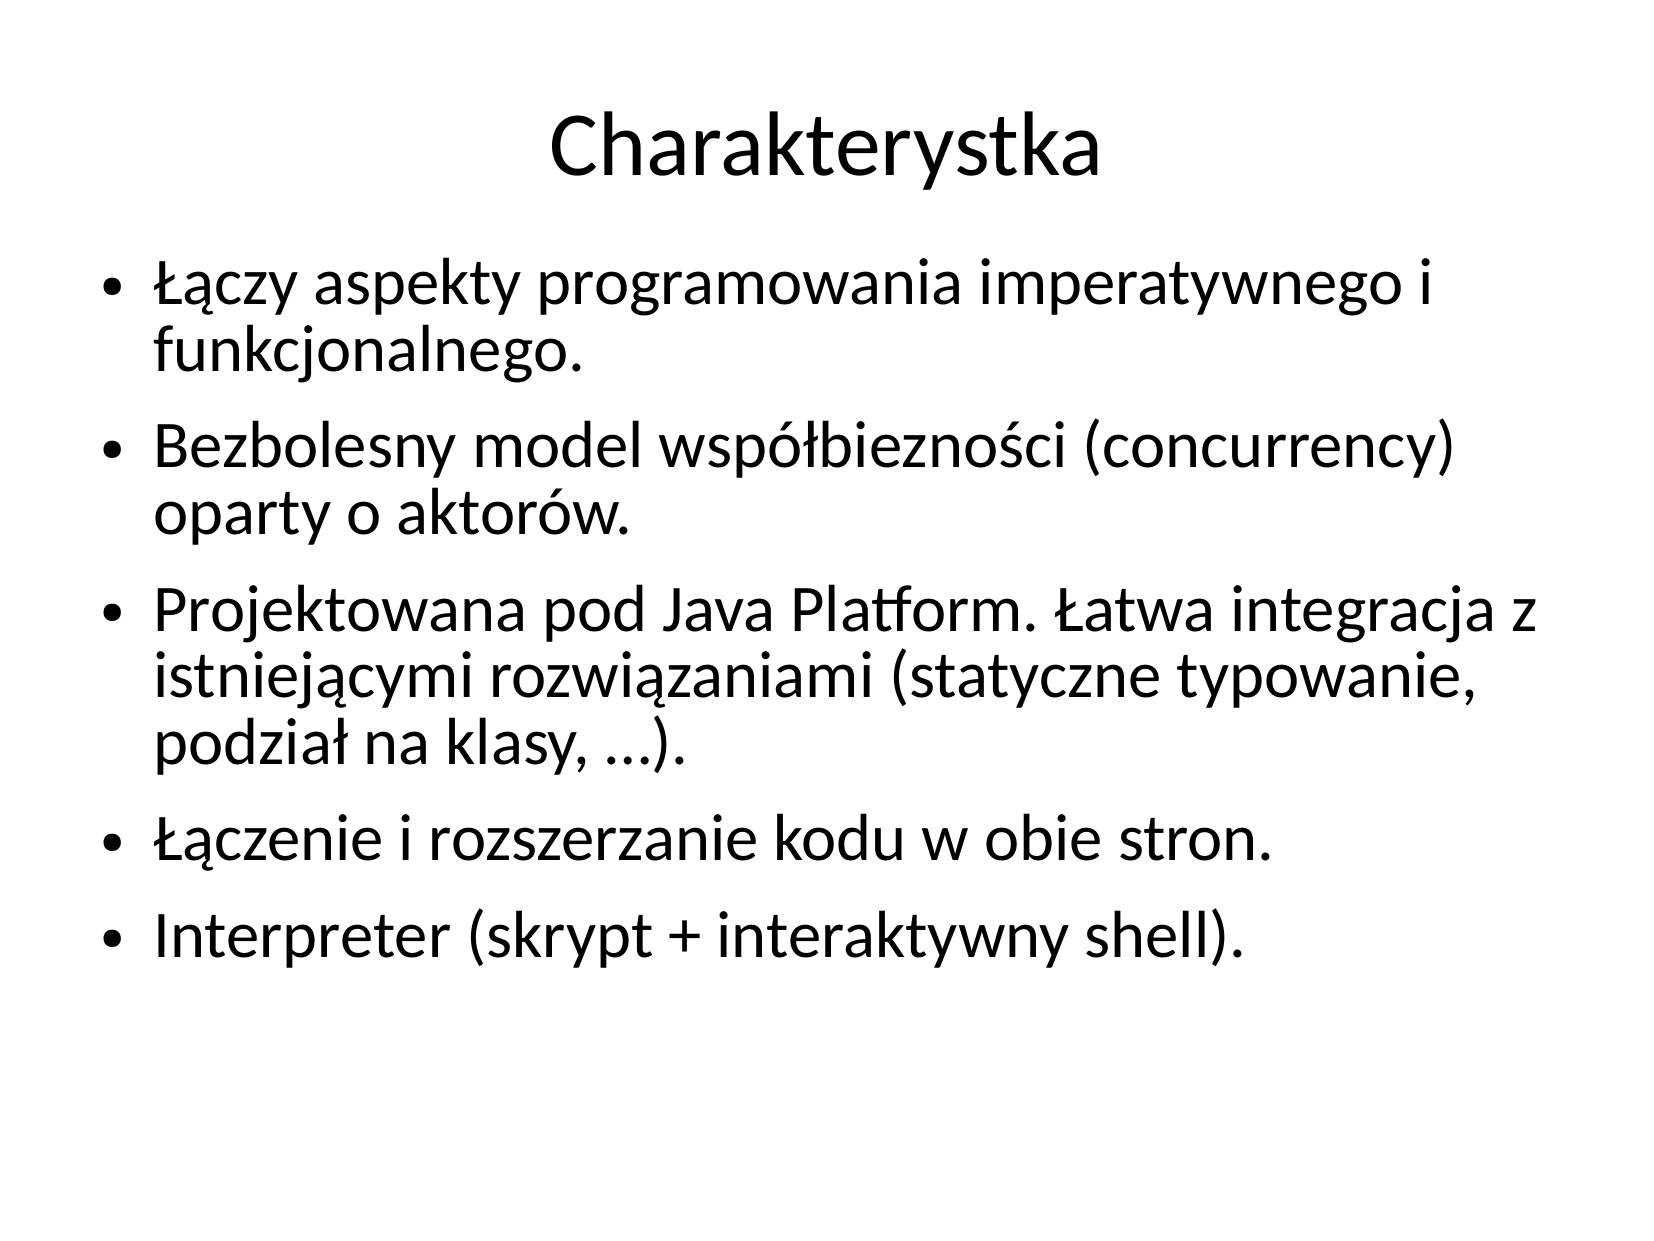

# Charakterystka
Łączy aspekty programowania imperatywnego i funkcjonalnego.
Bezbolesny model współbiezności (concurrency) oparty o aktorów.
Projektowana pod Java Platform. Łatwa integracja z istniejącymi rozwiązaniami (statyczne typowanie, podział na klasy, …).
Łączenie i rozszerzanie kodu w obie stron.
Interpreter (skrypt + interaktywny shell).